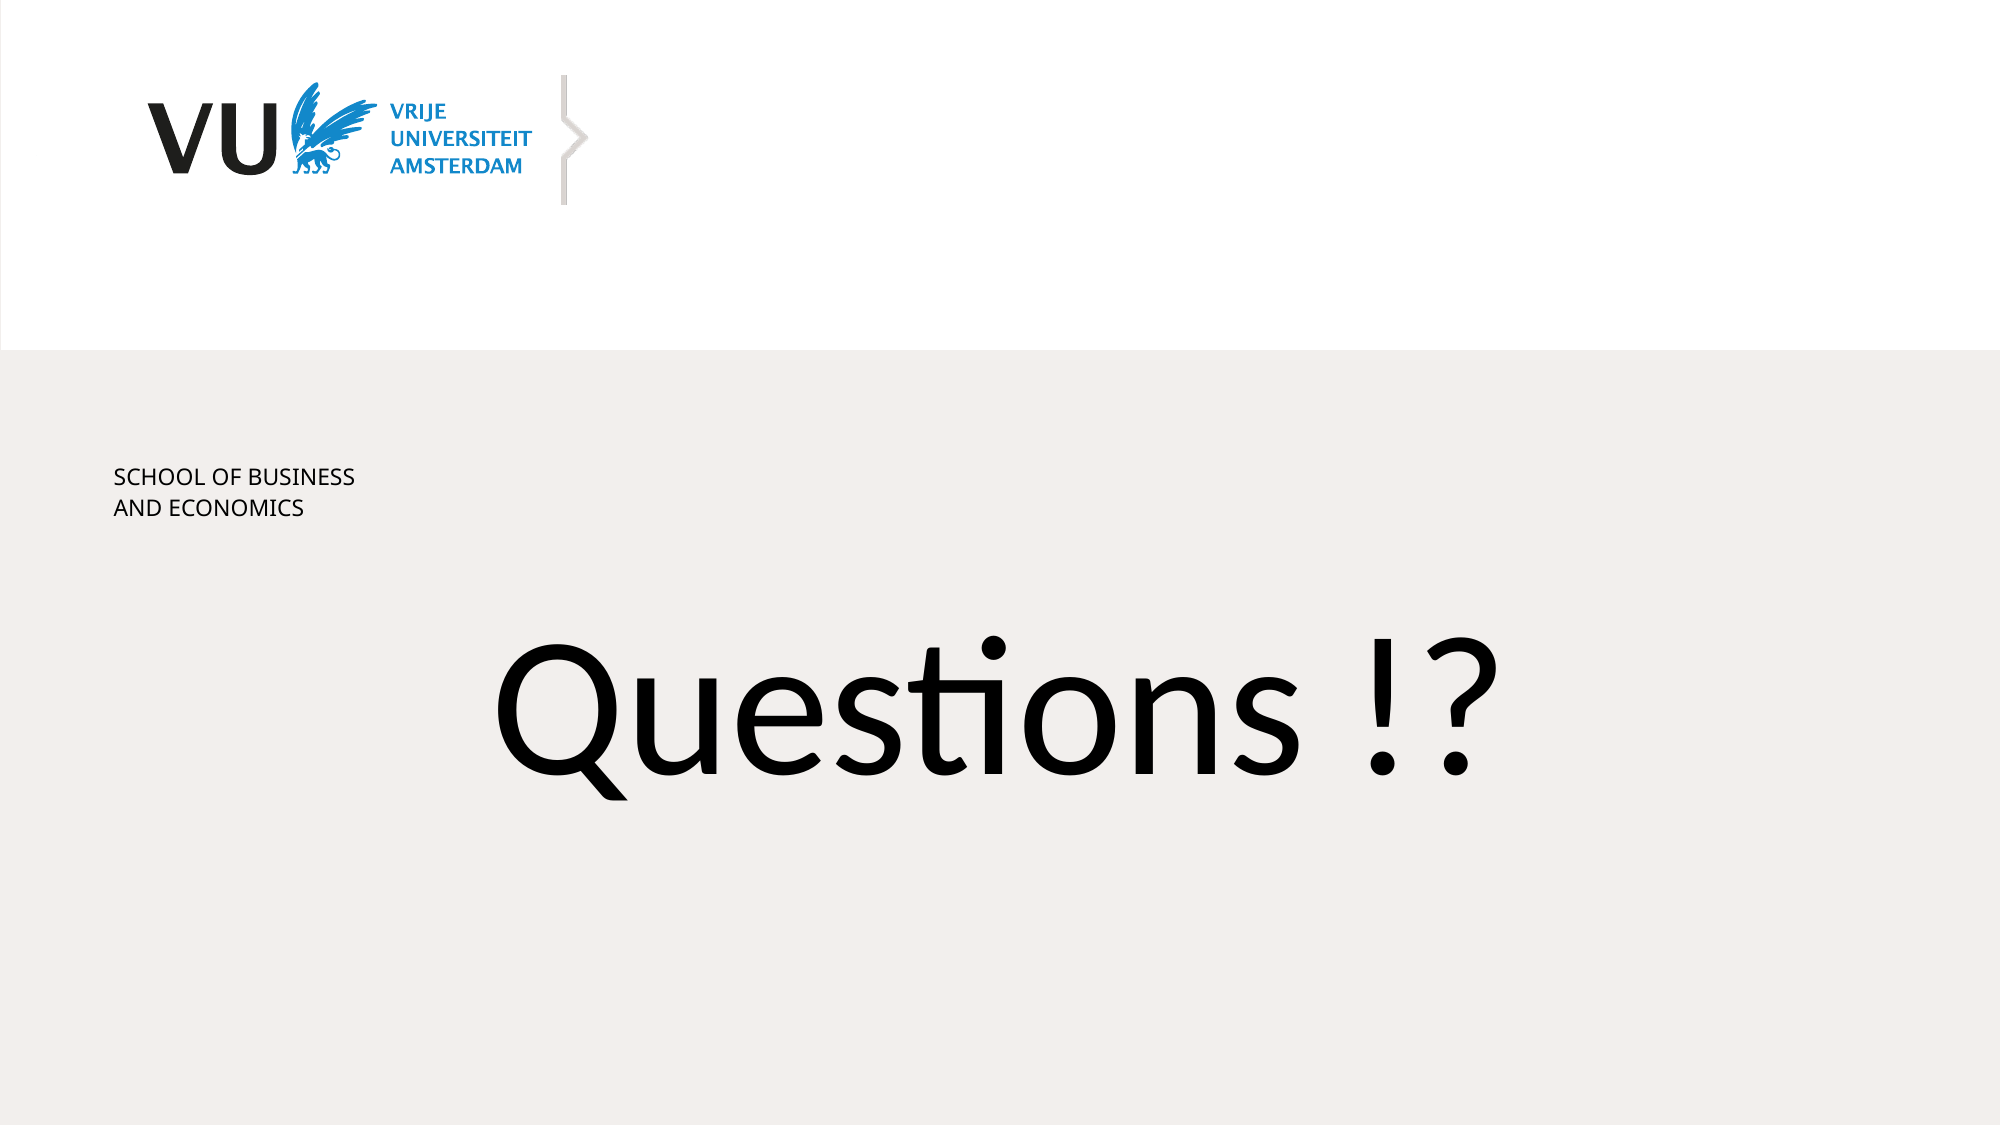

# School of business
And economics
Questions !?